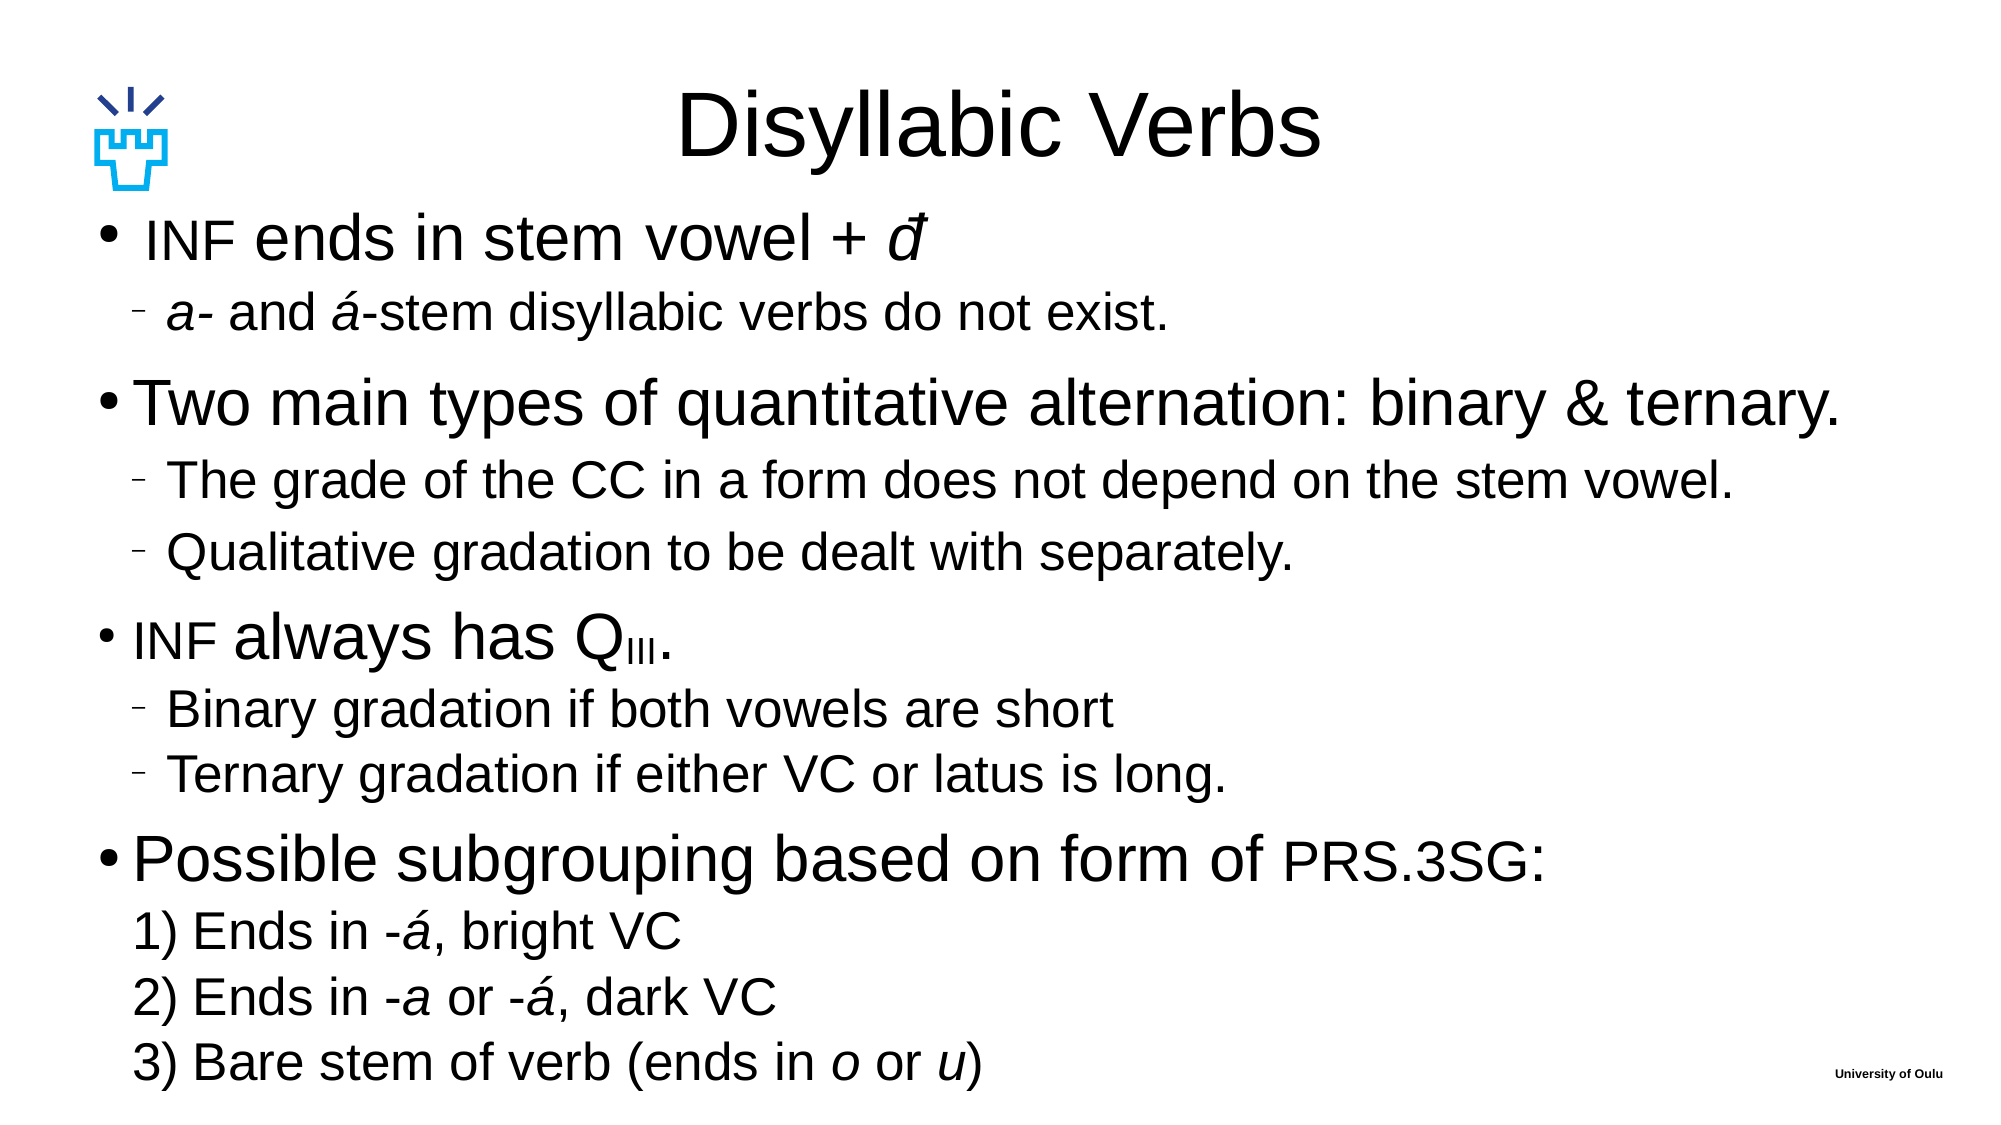

# Disyllabic Verbs
 INF ends in stem vowel + đ
a- and á-stem disyllabic verbs do not exist.
Two main types of quantitative alternation: binary & ternary.
The grade of the CC in a form does not depend on the stem vowel.
Qualitative gradation to be dealt with separately.
INF always has QIII.
Binary gradation if both vowels are short
Ternary gradation if either VC or latus is long.
Possible subgrouping based on form of PRS.3SG:
 Ends in -á, bright VC
 Ends in -a or -á, dark VC
 Bare stem of verb (ends in o or u)
https://github.com/tkoukkar/anaraskiela/blob/master/Koukkari_Tuomas-CIFUXIII-oovdanpyehtim.pdf